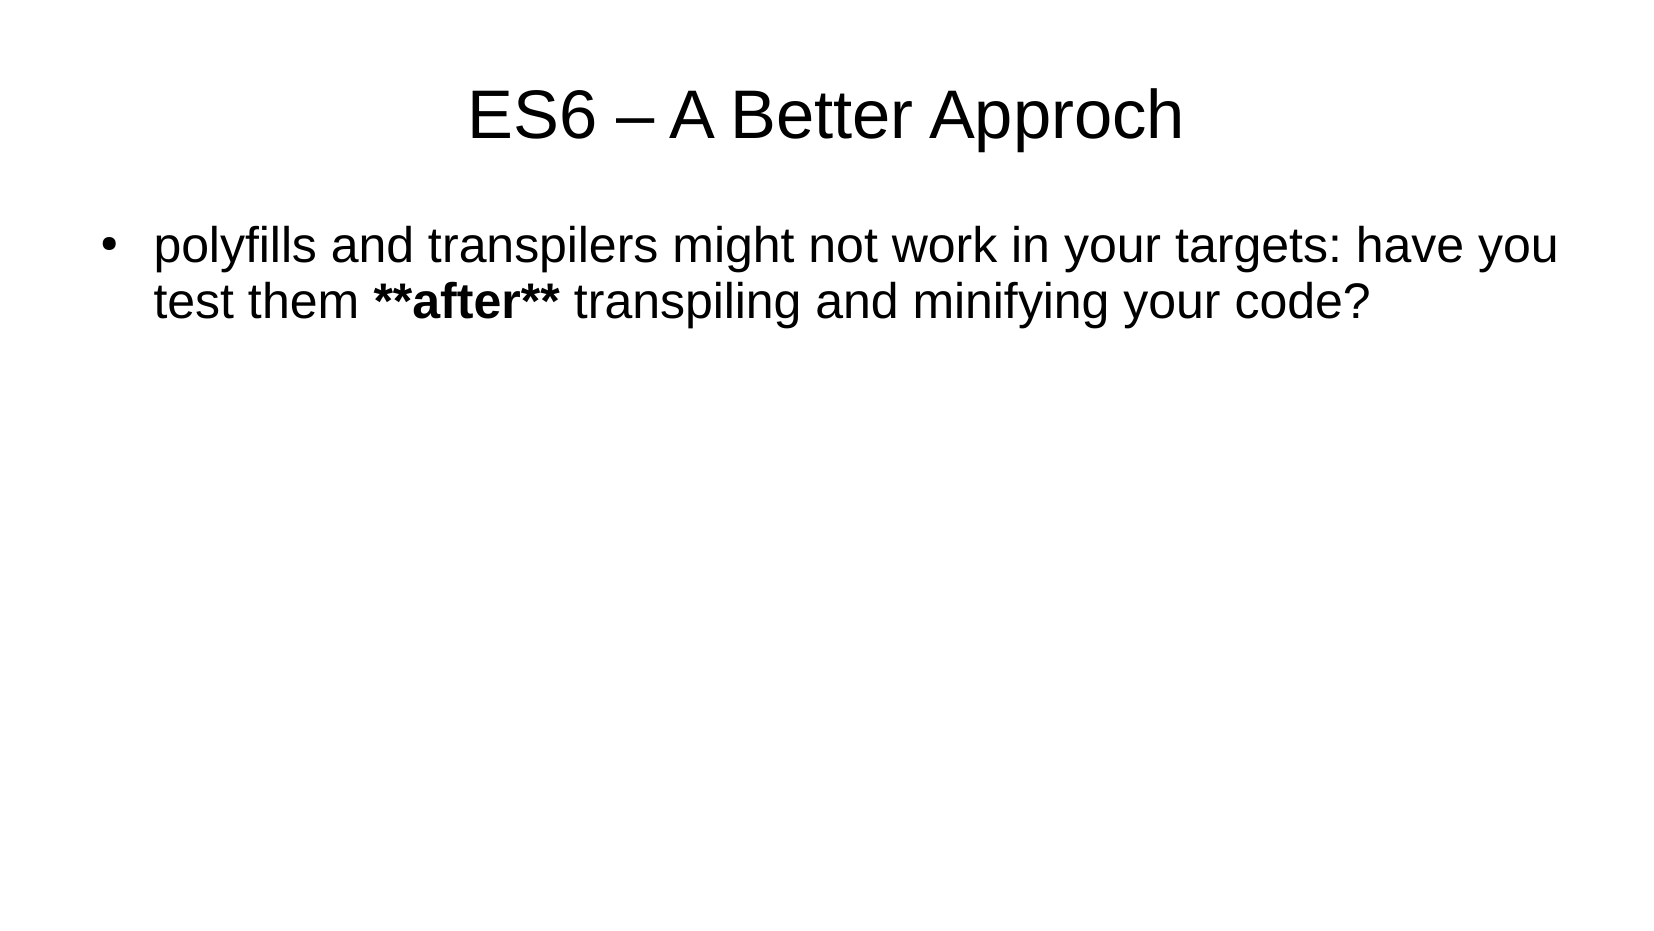

# ES6 – A Better Approch
polyfills and transpilers might not work in your targets: have you test them **after** transpiling and minifying your code?